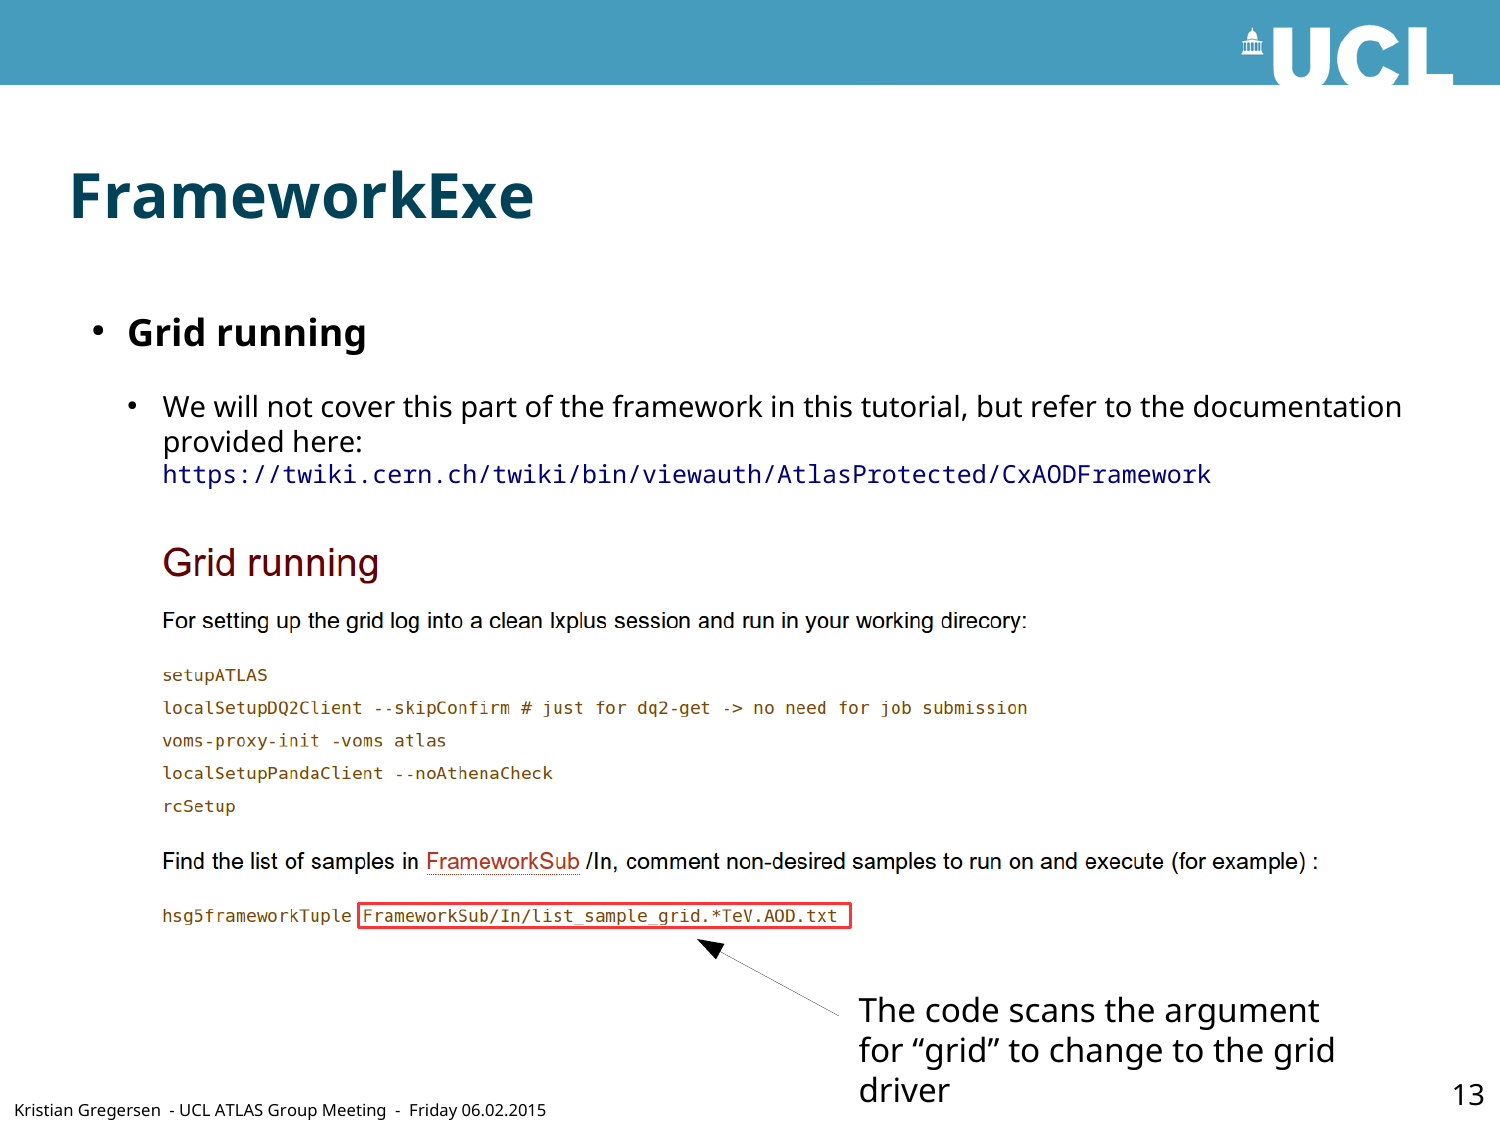

# FrameworkExe
Grid running
We will not cover this part of the framework in this tutorial, but refer to the documentation
provided here:
https://twiki.cern.ch/twiki/bin/viewauth/AtlasProtected/CxAODFramework
The code scans the argument for “grid” to change to the grid driver
13